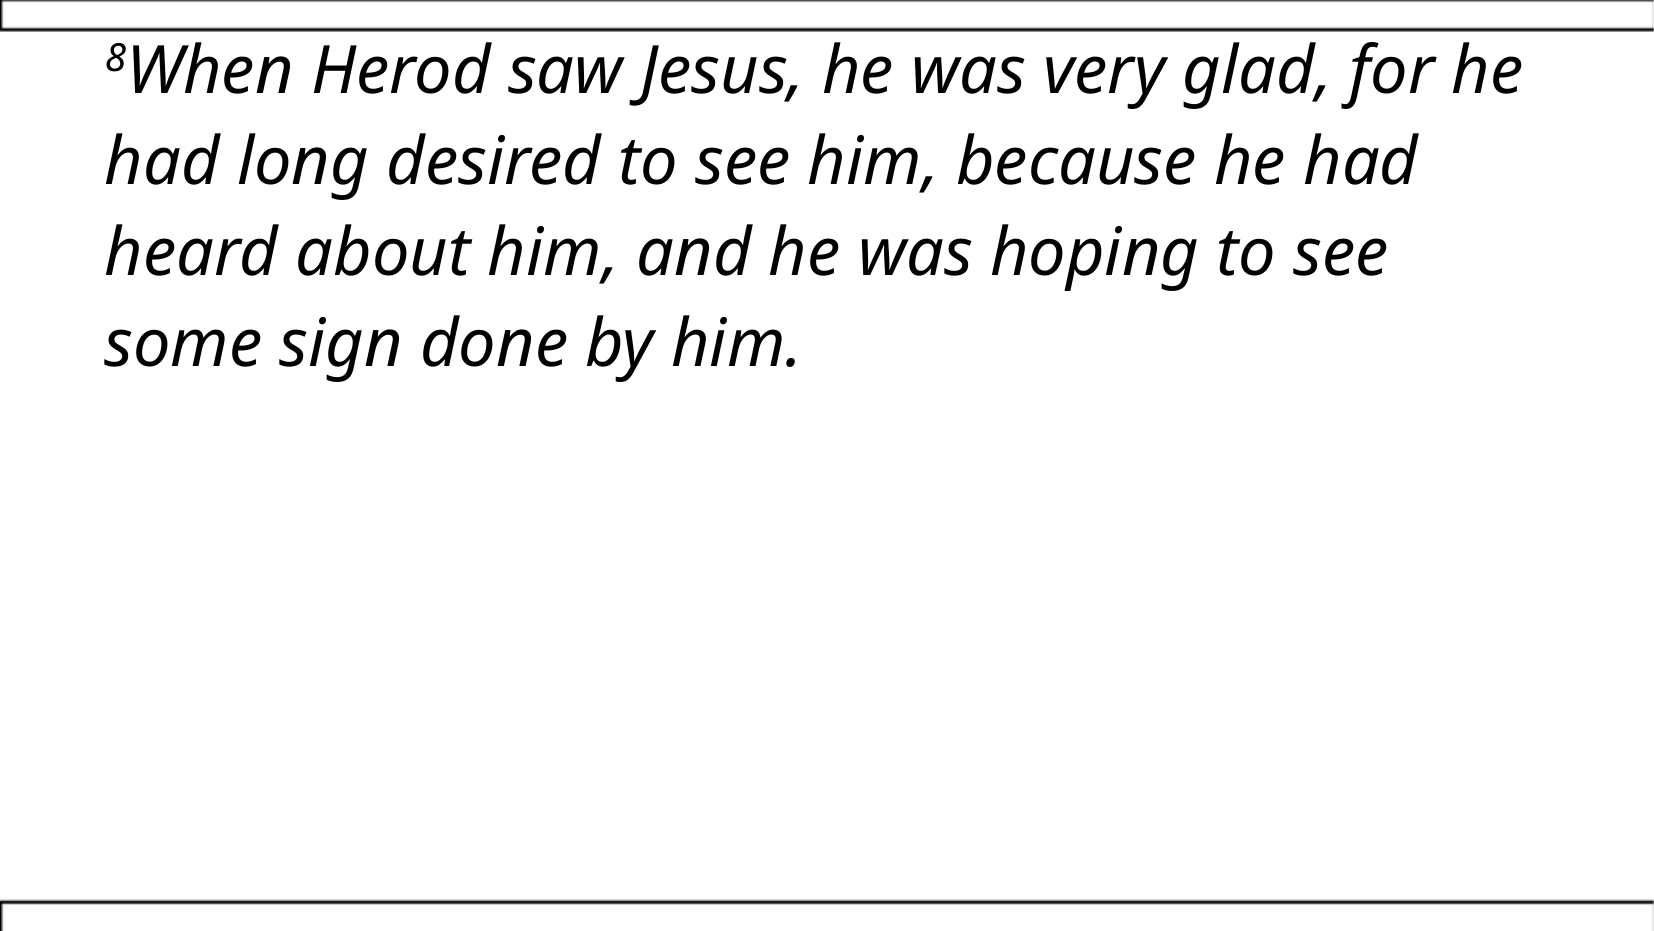

8When Herod saw Jesus, he was very glad, for he had long desired to see him, because he had heard about him, and he was hoping to see some sign done by him.